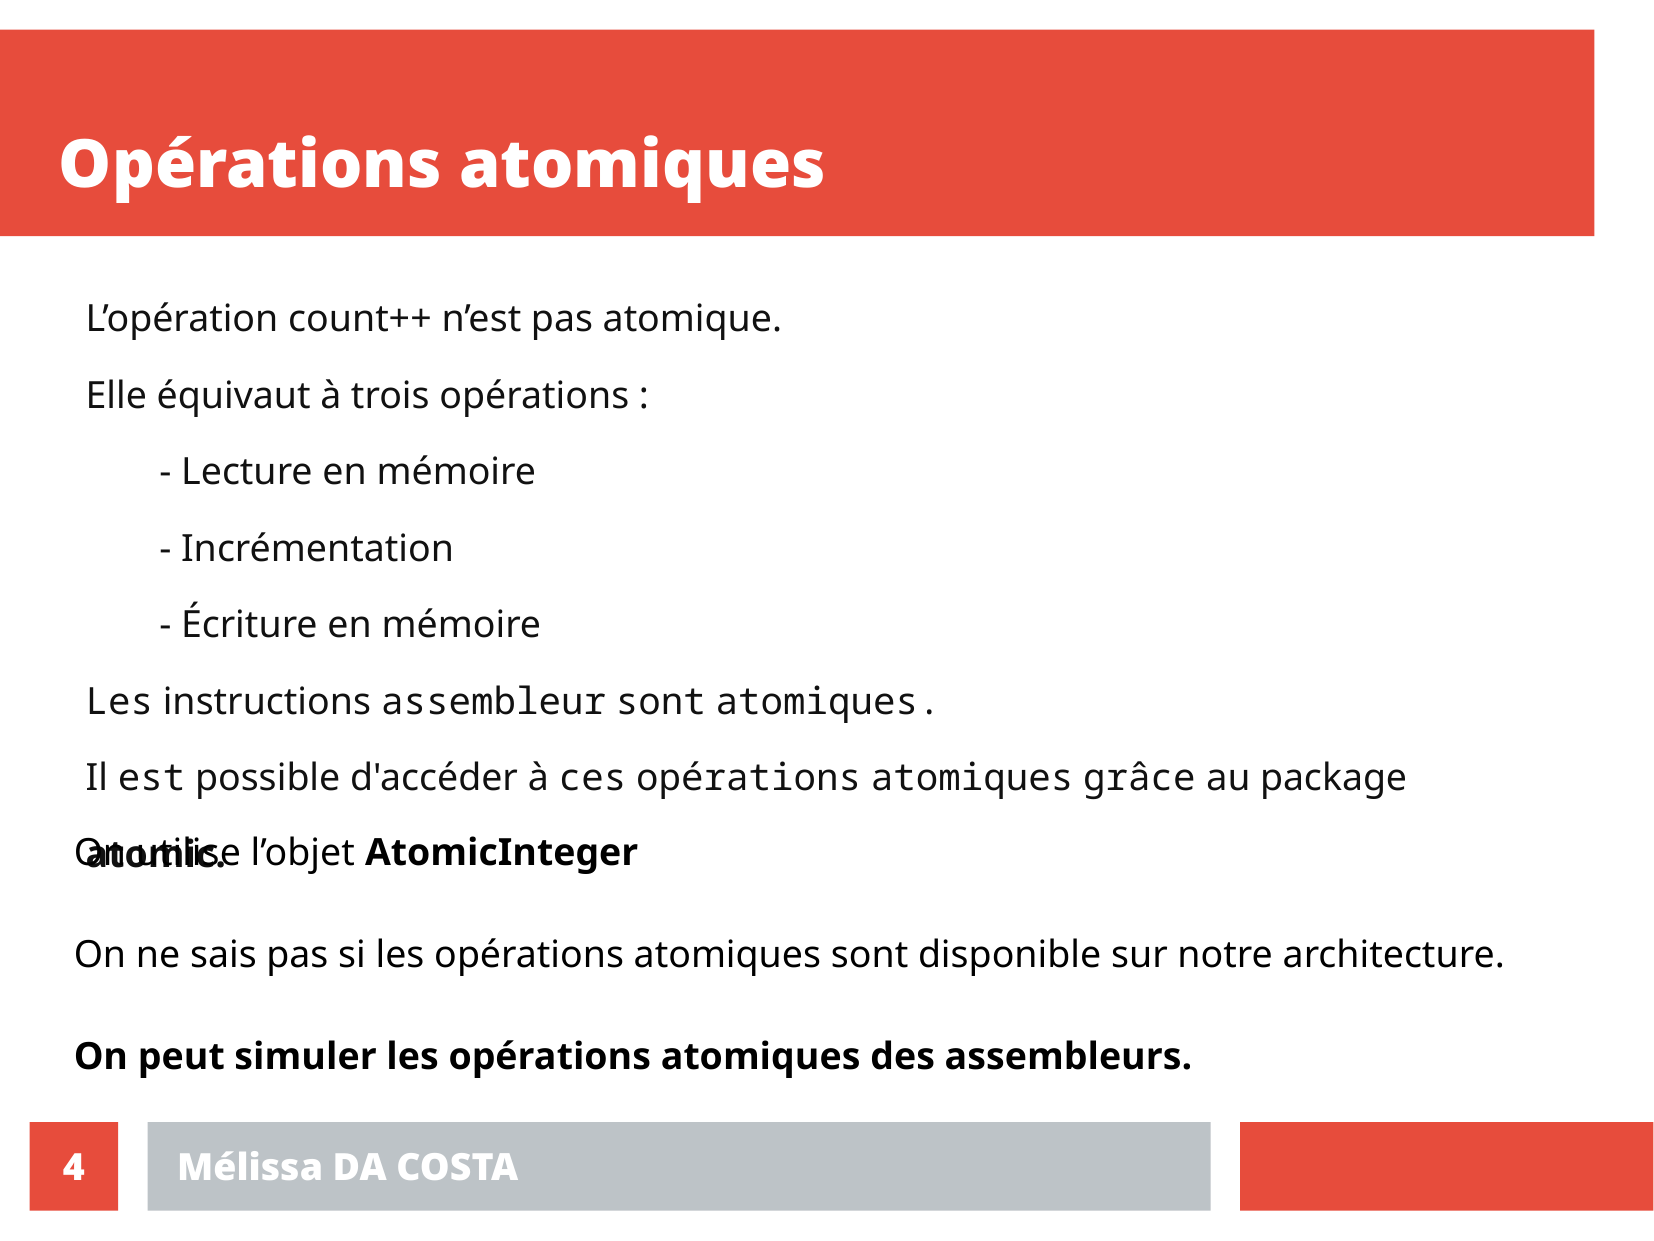

# Opérations atomiques
L’opération count++ n’est pas atomique.
Elle équivaut à trois opérations :
	- Lecture en mémoire
	- Incrémentation
	- Écriture en mémoire
Les instructions assembleur sont atomiques.
Il est possible d'accéder à ces opérations atomiques grâce au package atomic.
On utilise l’objet AtomicInteger
On ne sais pas si les opérations atomiques sont disponible sur notre architecture.
On peut simuler les opérations atomiques des assembleurs.
4
Mélissa DA COSTA